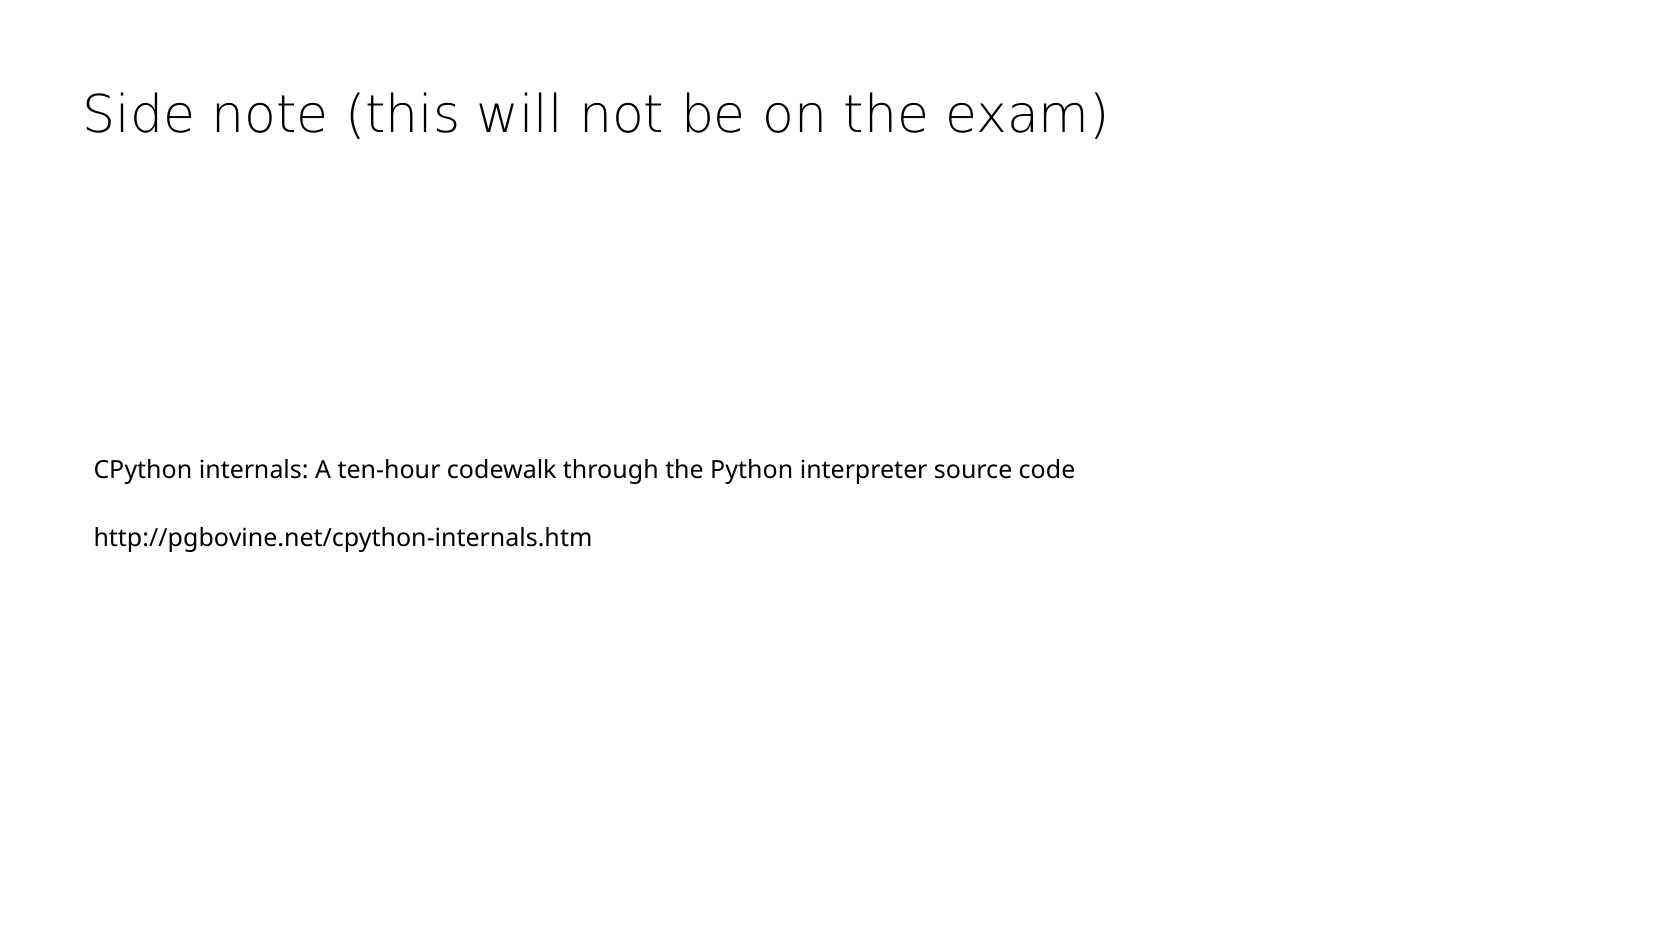

# Side note (this will not be on the exam)
CPython internals: A ten-hour codewalk through the Python interpreter source code
http://pgbovine.net/cpython-internals.htm